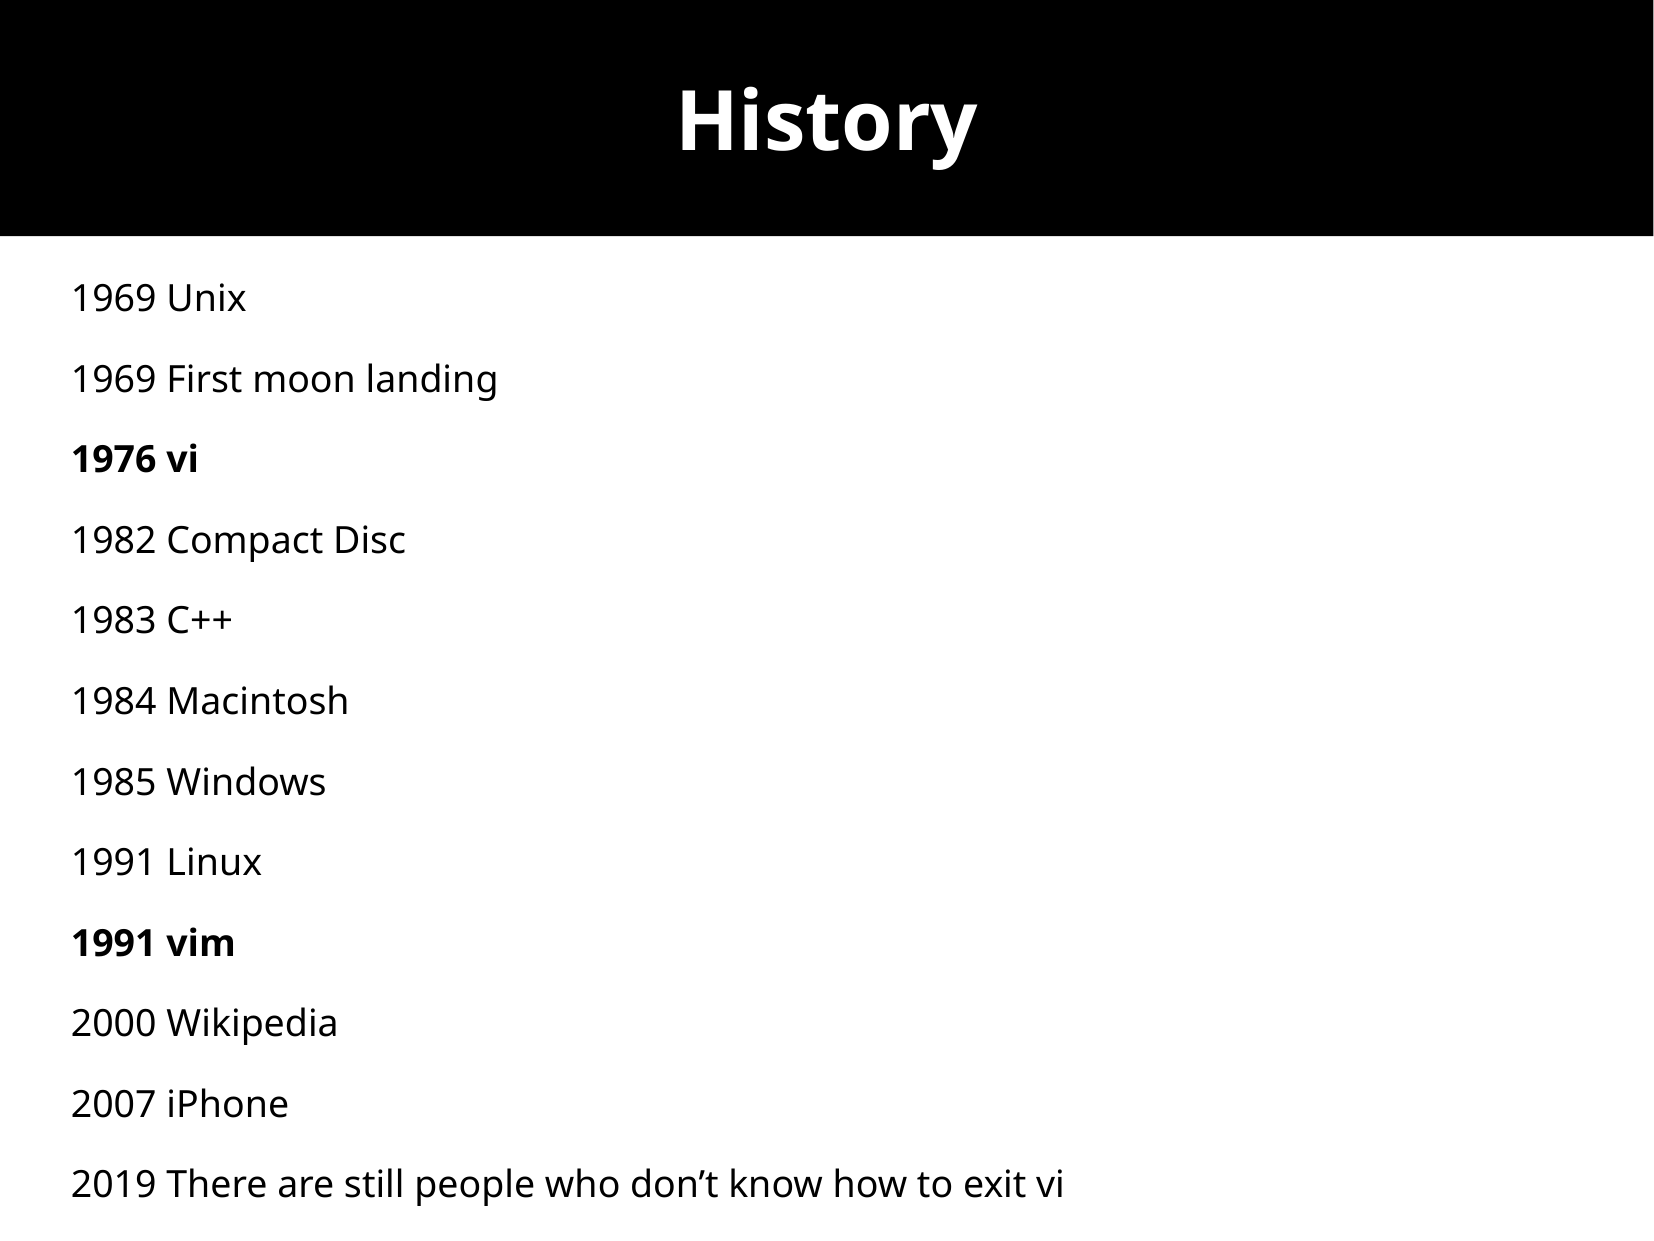

# History
1969 Unix
1969 First moon landing
1976 vi
1982 Compact Disc
1983 C++
1984 Macintosh
1985 Windows
1991 Linux
1991 vim
2000 Wikipedia
2007 iPhone
2019 There are still people who don’t know how to exit vi